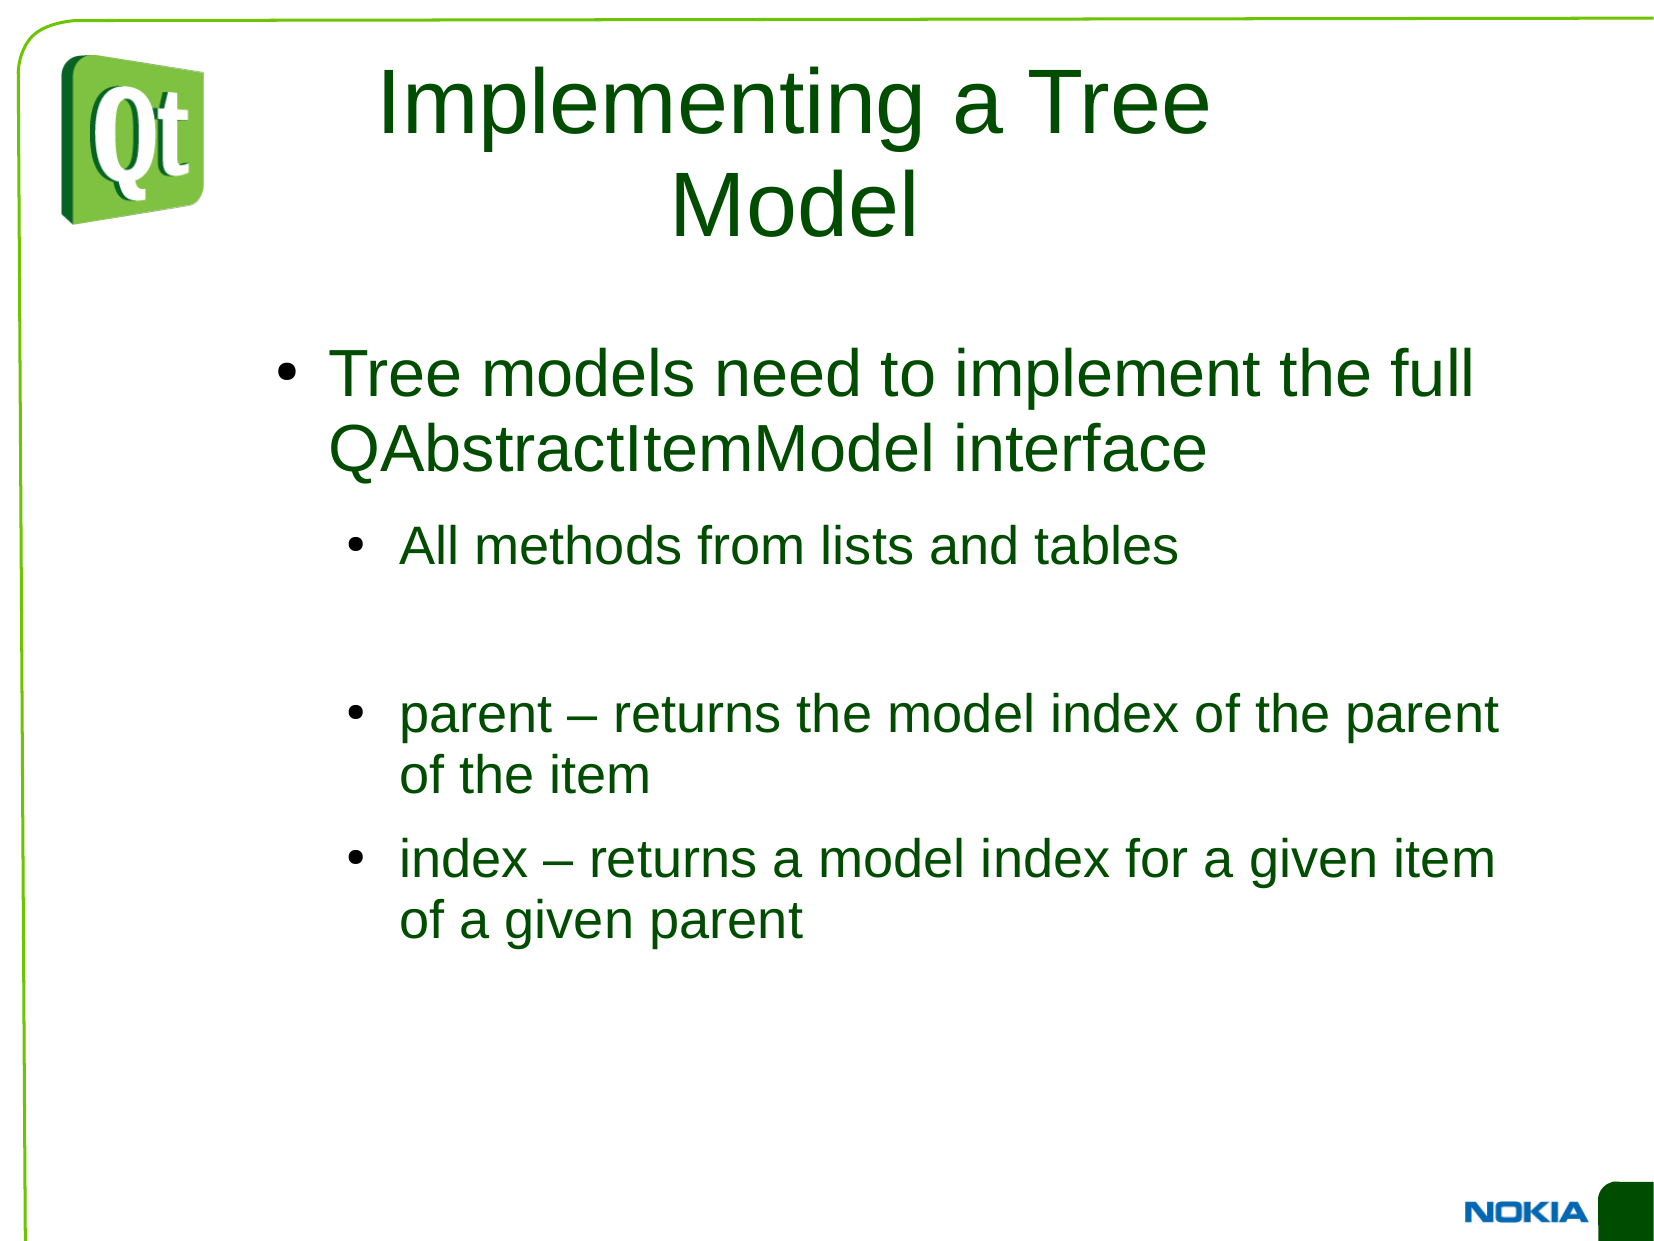

# Implementing a Tree Model
Tree models need to implement the full QAbstractItemModel interface
All methods from lists and tables
parent – returns the model index of the parent of the item
index – returns a model index for a given item of a given parent